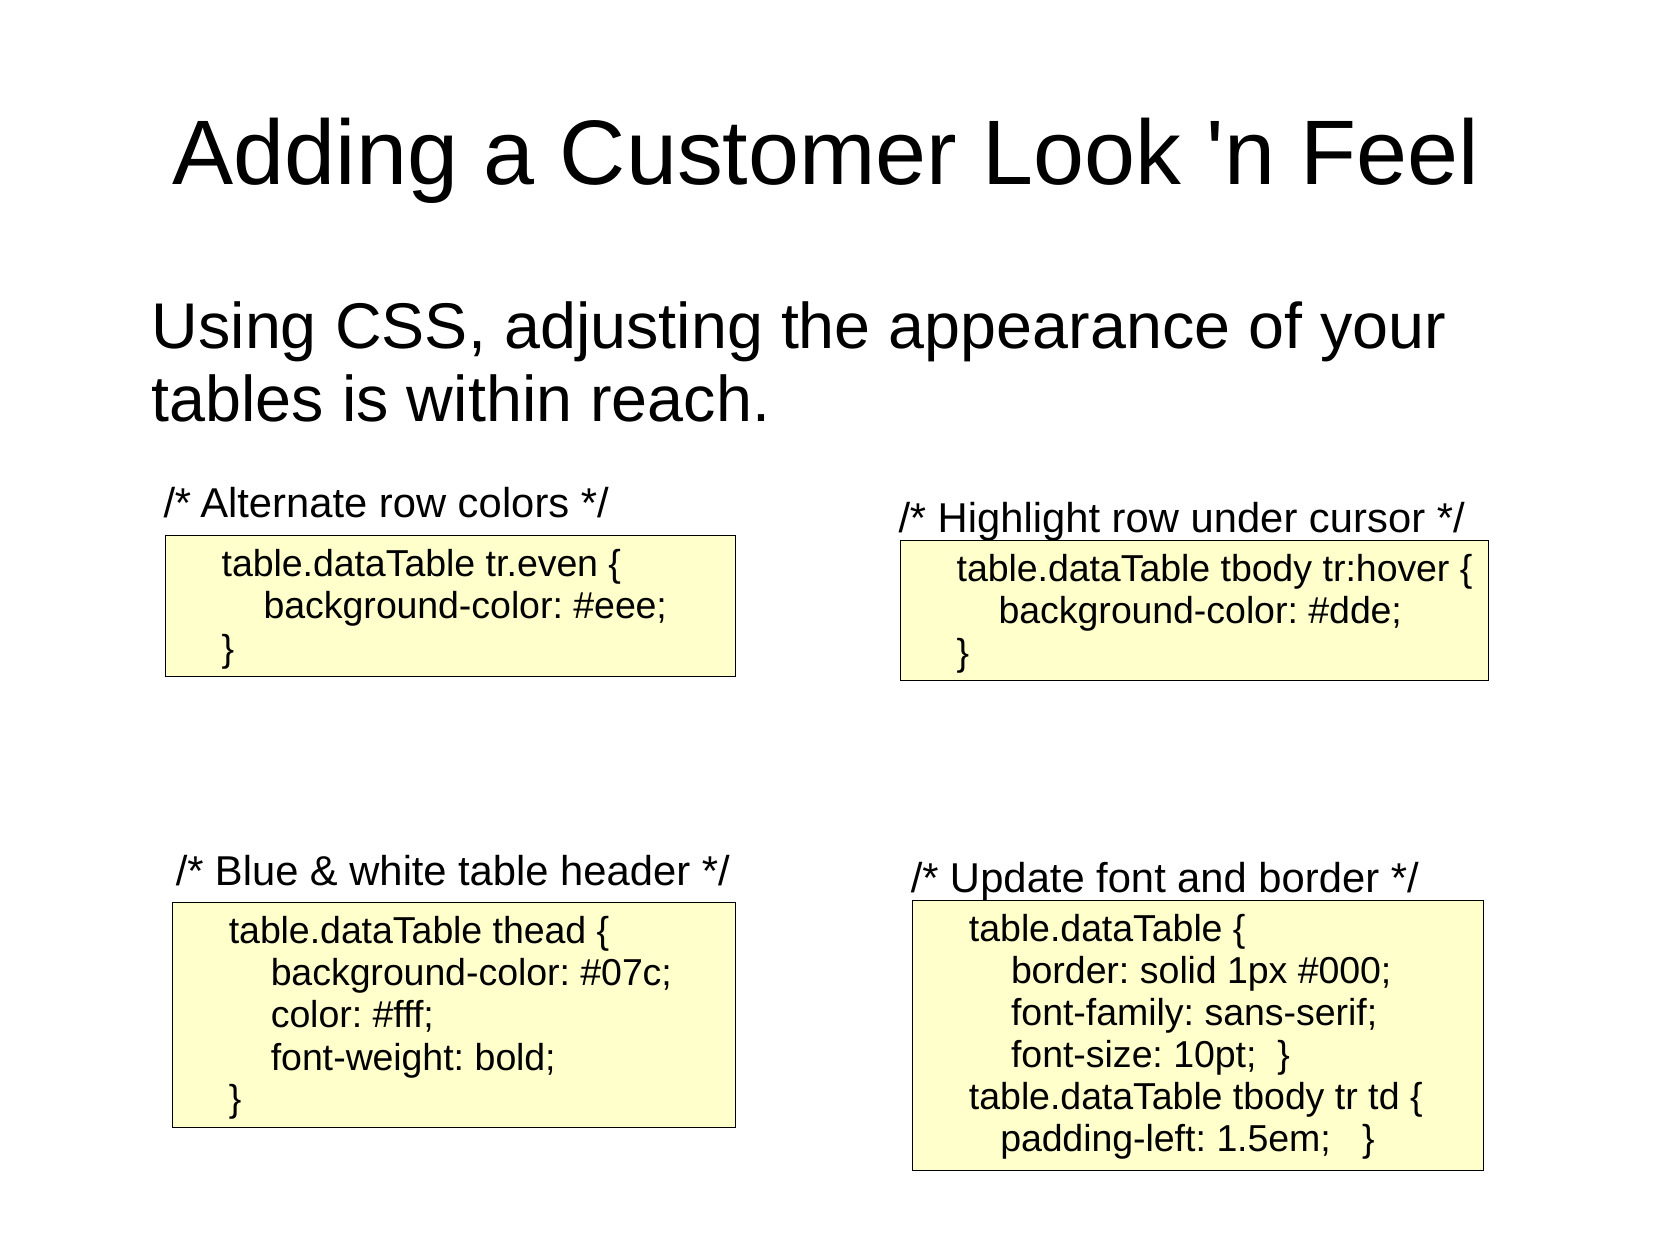

# Adding a Customer Look 'n Feel
Using CSS, adjusting the appearance of your tables is within reach.
/* Alternate row colors */
/* Highlight row under cursor */
 table.dataTable tr.even {
 background-color: #eee;
 }
 table.dataTable tbody tr:hover {
 background-color: #dde;
 }
/* Blue & white table header */
/* Update font and border */
 table.dataTable {
 border: solid 1px #000;
 font-family: sans-serif;
 font-size: 10pt; }
 table.dataTable tbody tr td {
 padding-left: 1.5em; }
 table.dataTable thead {
 background-color: #07c;
 color: #fff;
 font-weight: bold;
 }